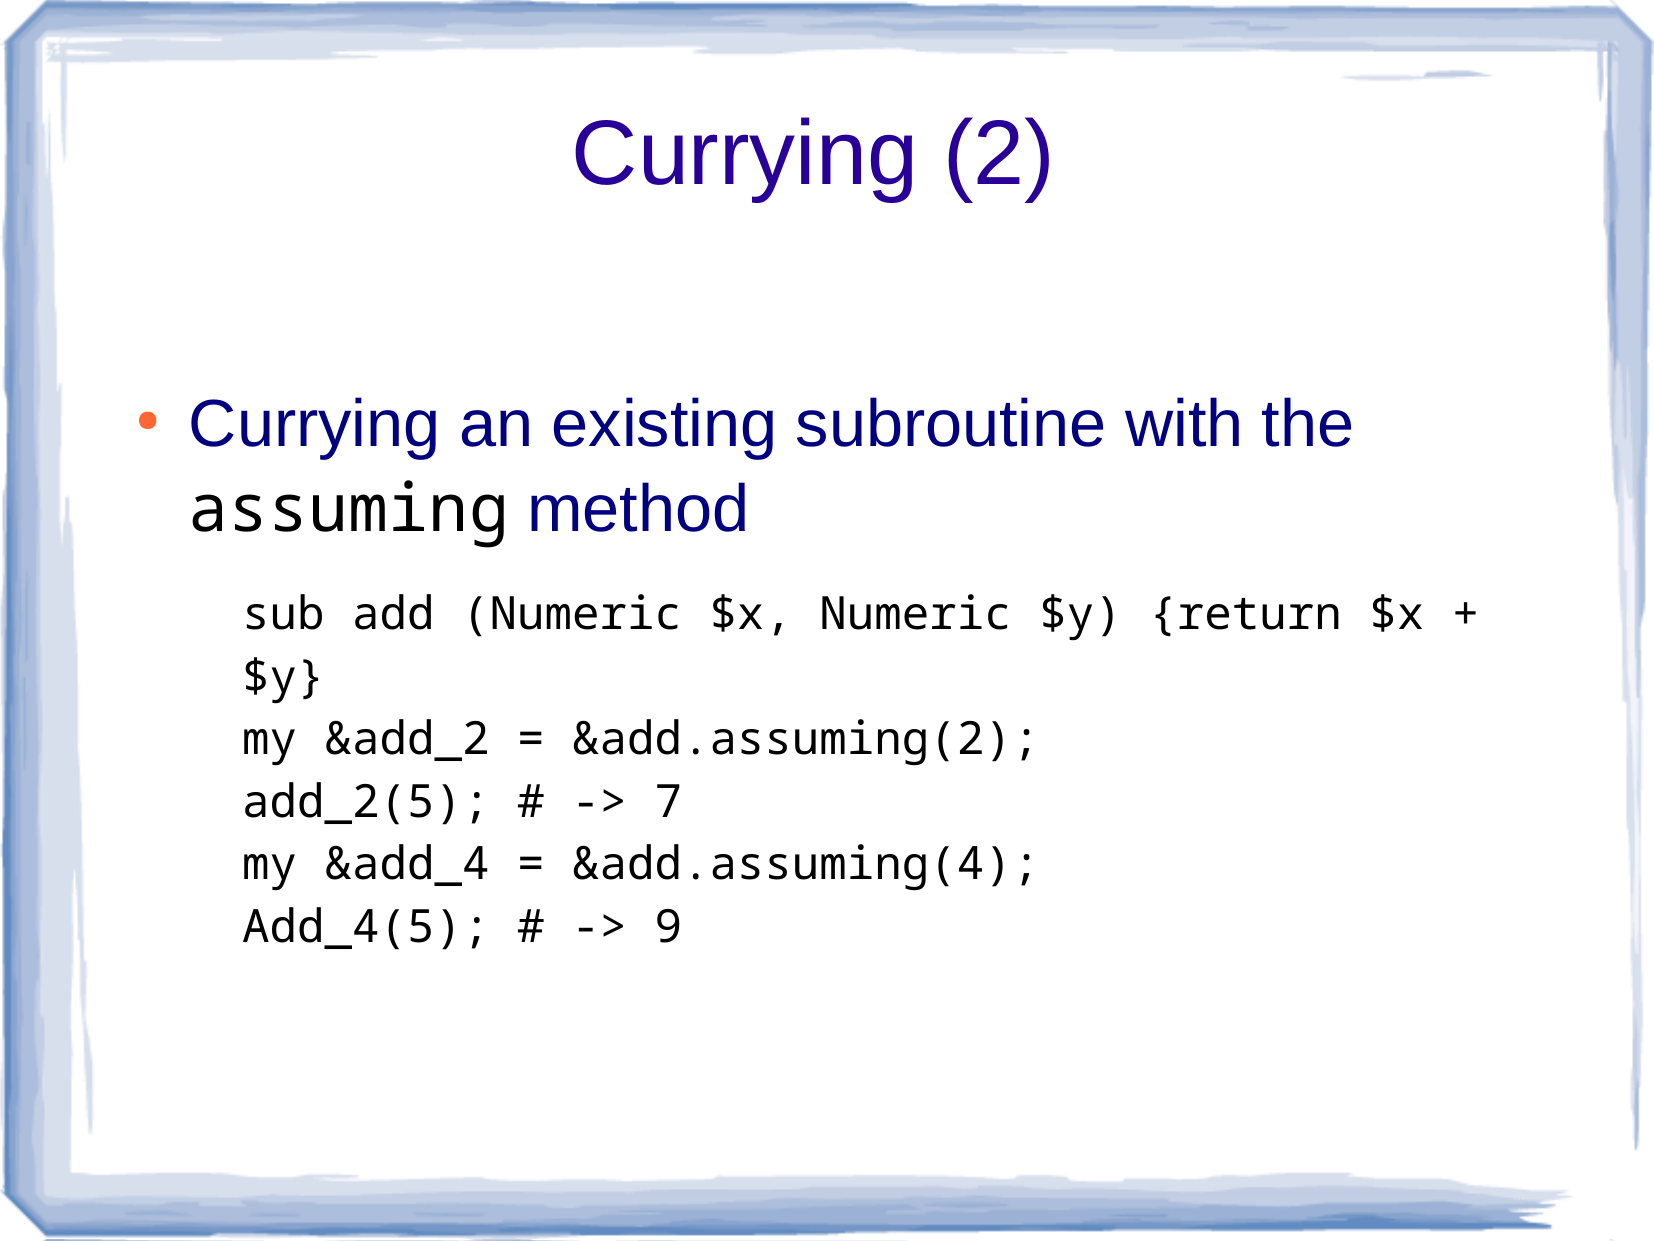

# Currying (2)
Currying an existing subroutine with the assuming method
sub add (Numeric $x, Numeric $y) {return $x + $y}
my &add_2 = &add.assuming(2);
add_2(5); # -> 7
my &add_4 = &add.assuming(4);
Add_4(5); # -> 9